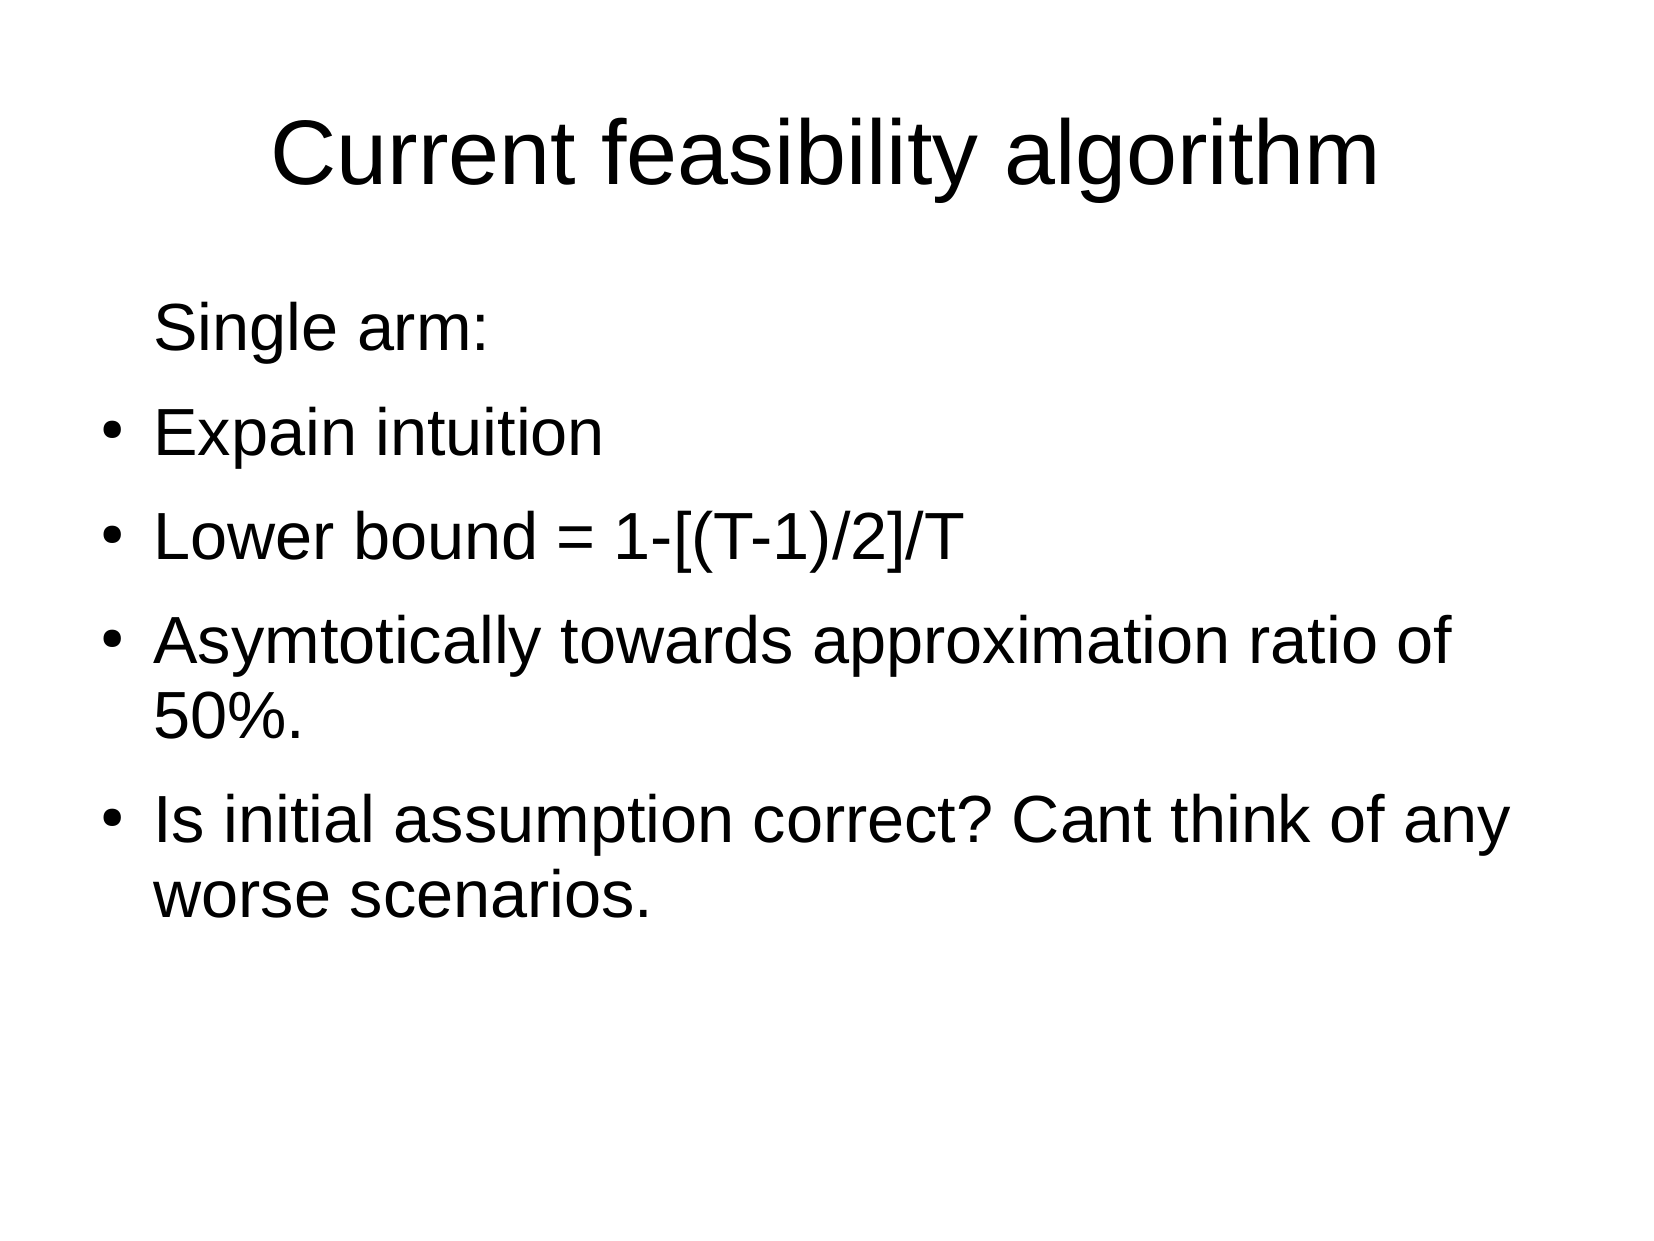

# Current feasibility algorithm
Single arm:
Expain intuition
Lower bound = 1-[(T-1)/2]/T
Asymtotically towards approximation ratio of 50%.
Is initial assumption correct? Cant think of any worse scenarios.